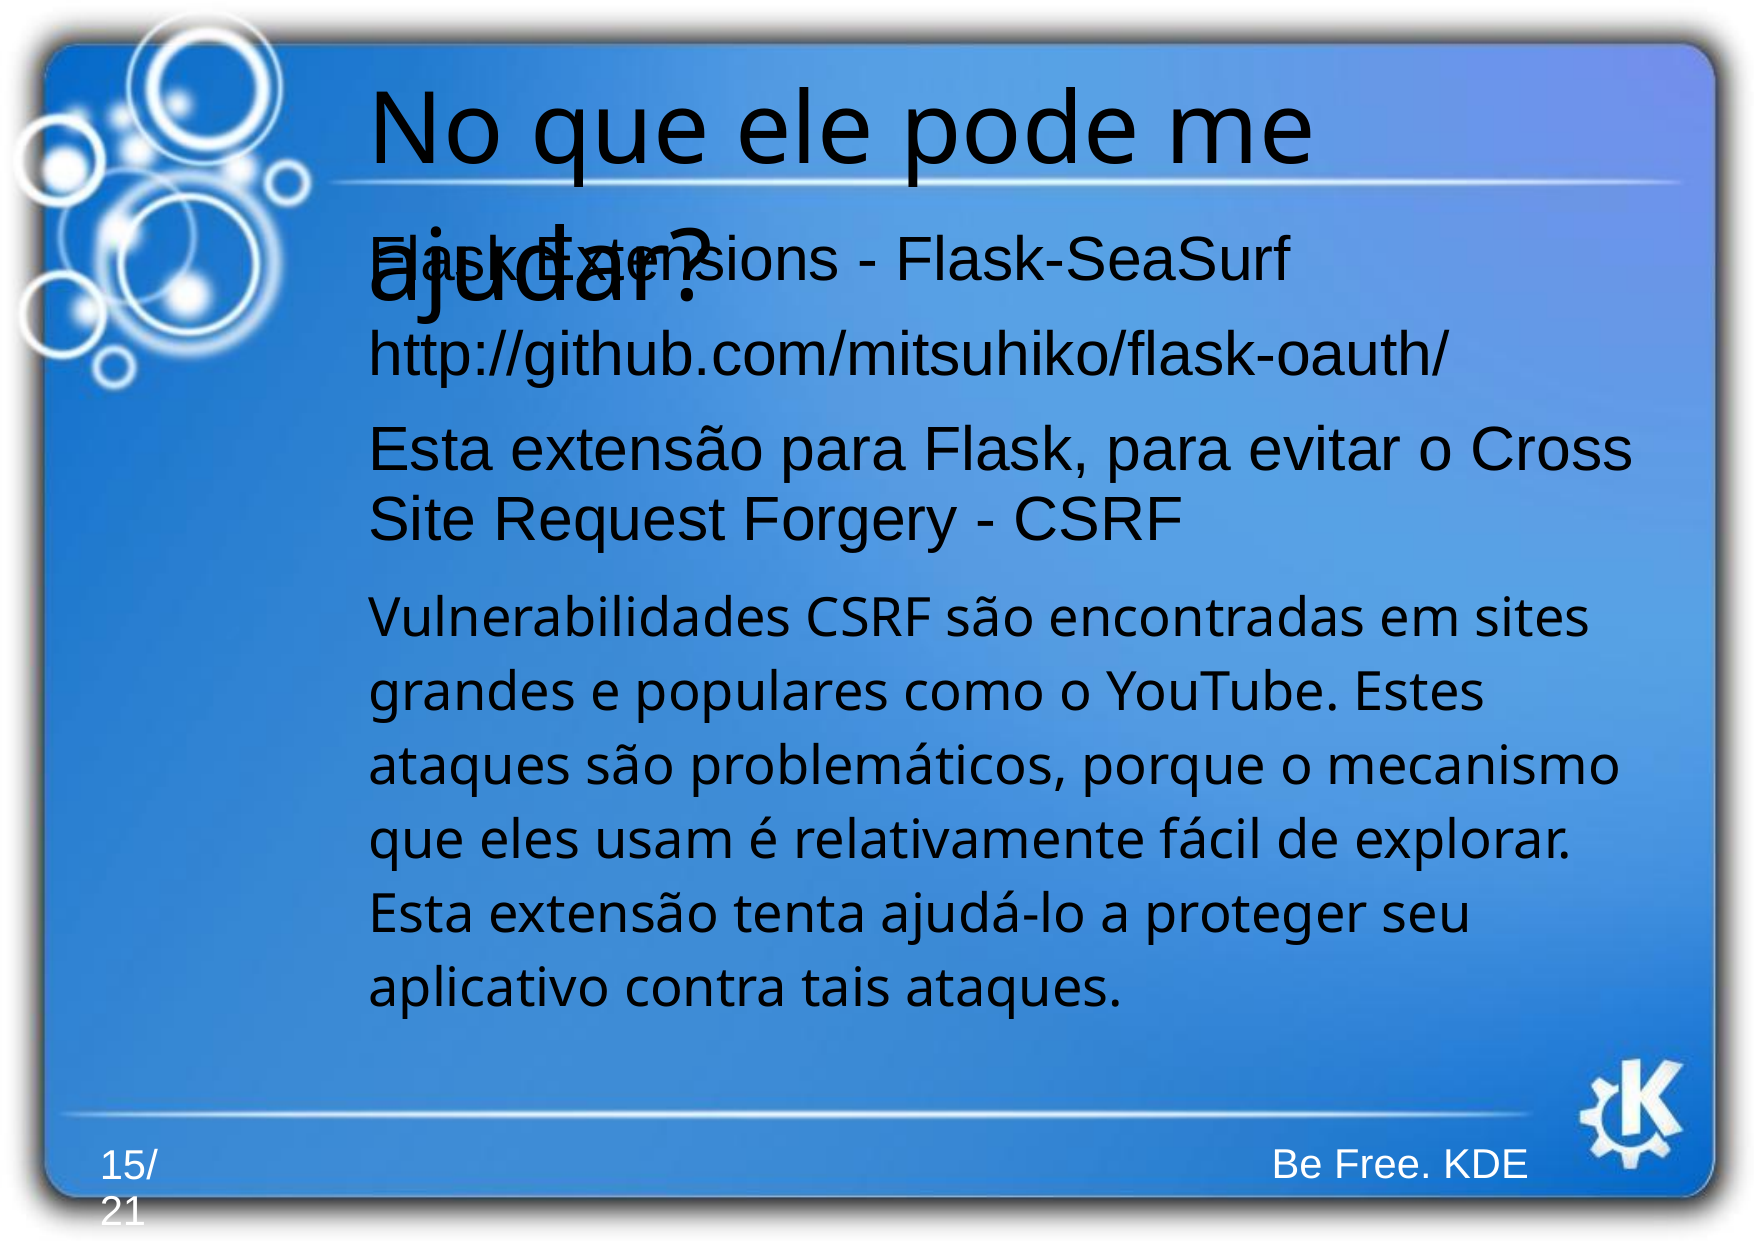

No que ele pode me ajudar?
Flask Extensions - Flask-SeaSurf
http://github.com/mitsuhiko/flask-oauth/
Esta extensão para Flask, para evitar o Cross Site Request Forgery - CSRF
Vulnerabilidades CSRF são encontradas em sites grandes e populares como o YouTube. Estes ataques são problemáticos, porque o mecanismo que eles usam é relativamente fácil de explorar. Esta extensão tenta ajudá-lo a proteger seu aplicativo contra tais ataques.